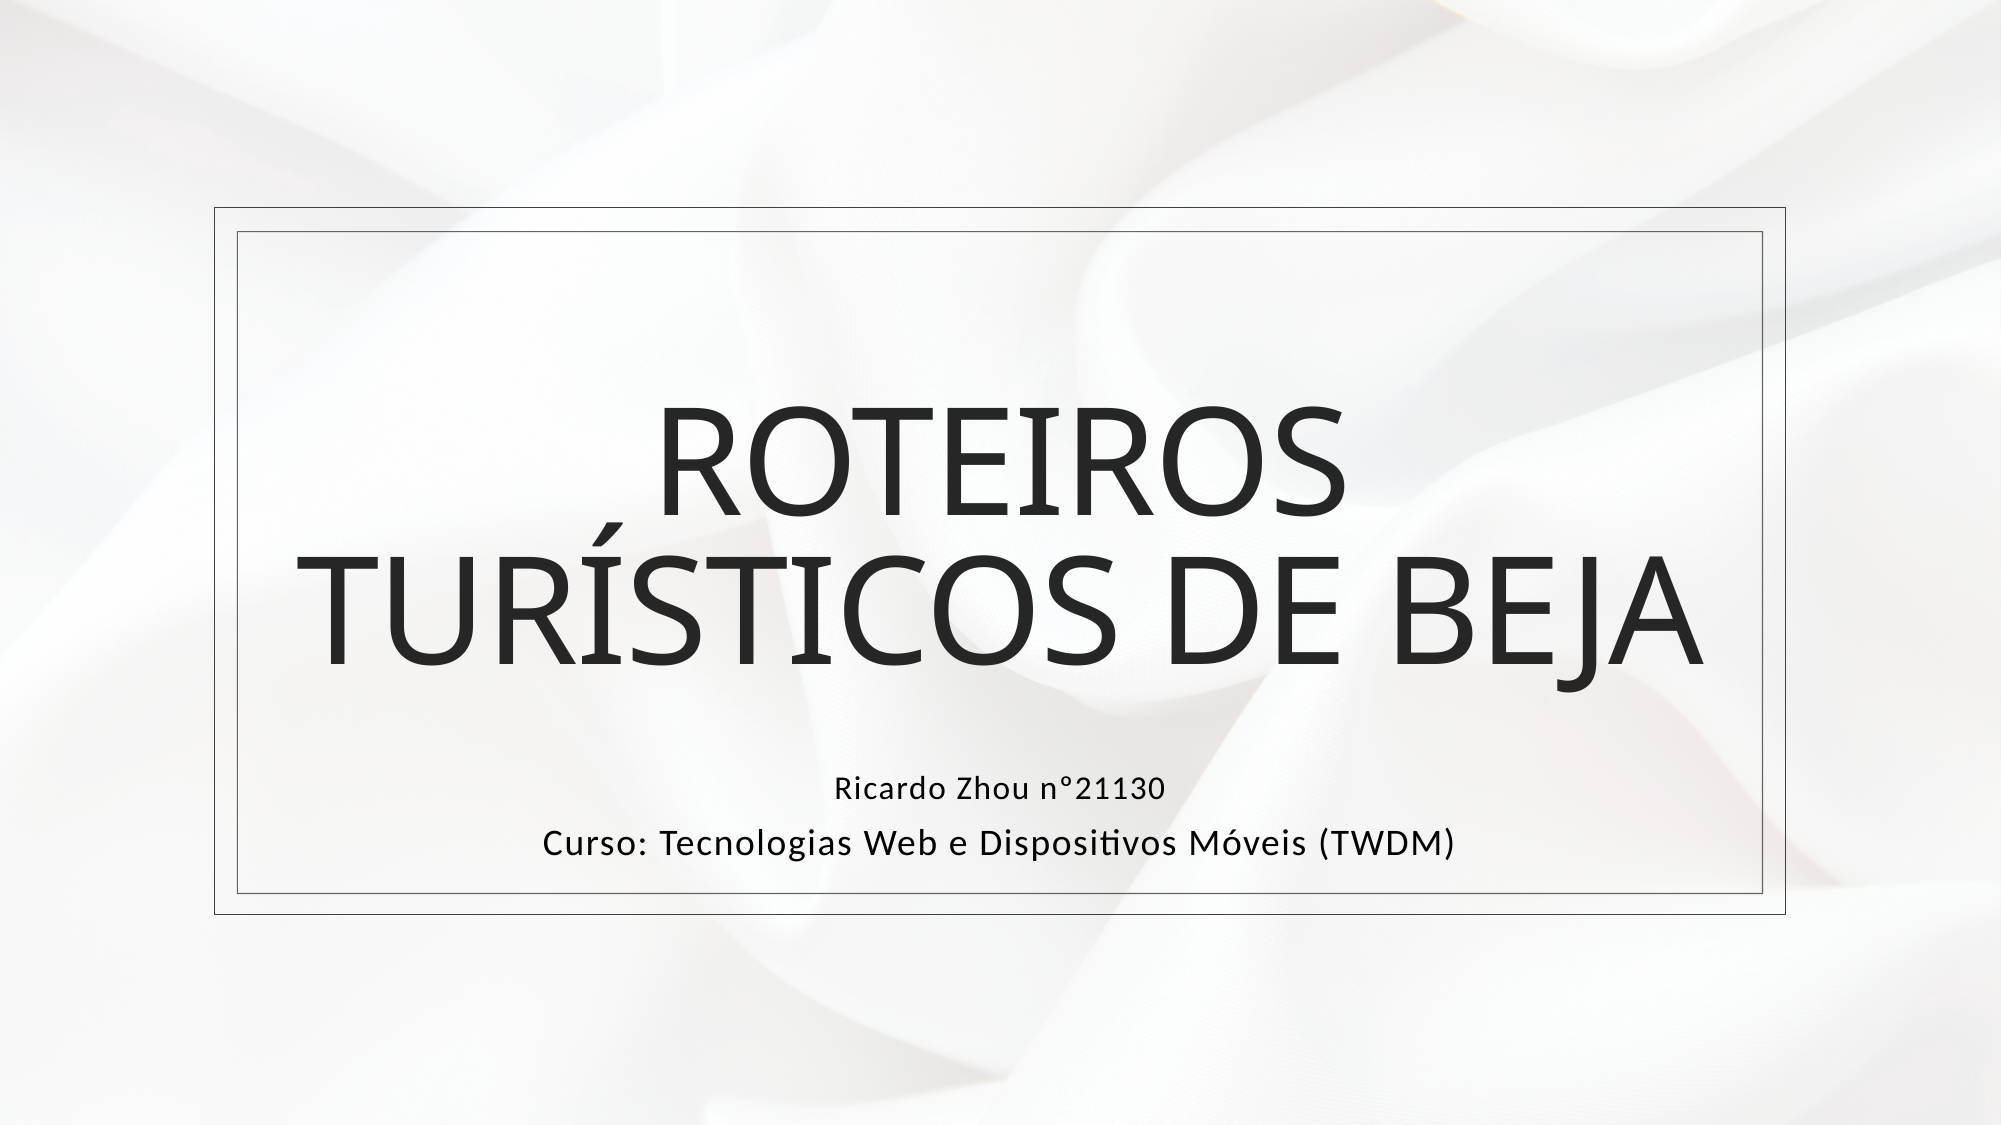

# Roteiros Turísticos de beja
Ricardo Zhou nº21130
Curso: Tecnologias Web e Dispositivos Móveis (TWDM)